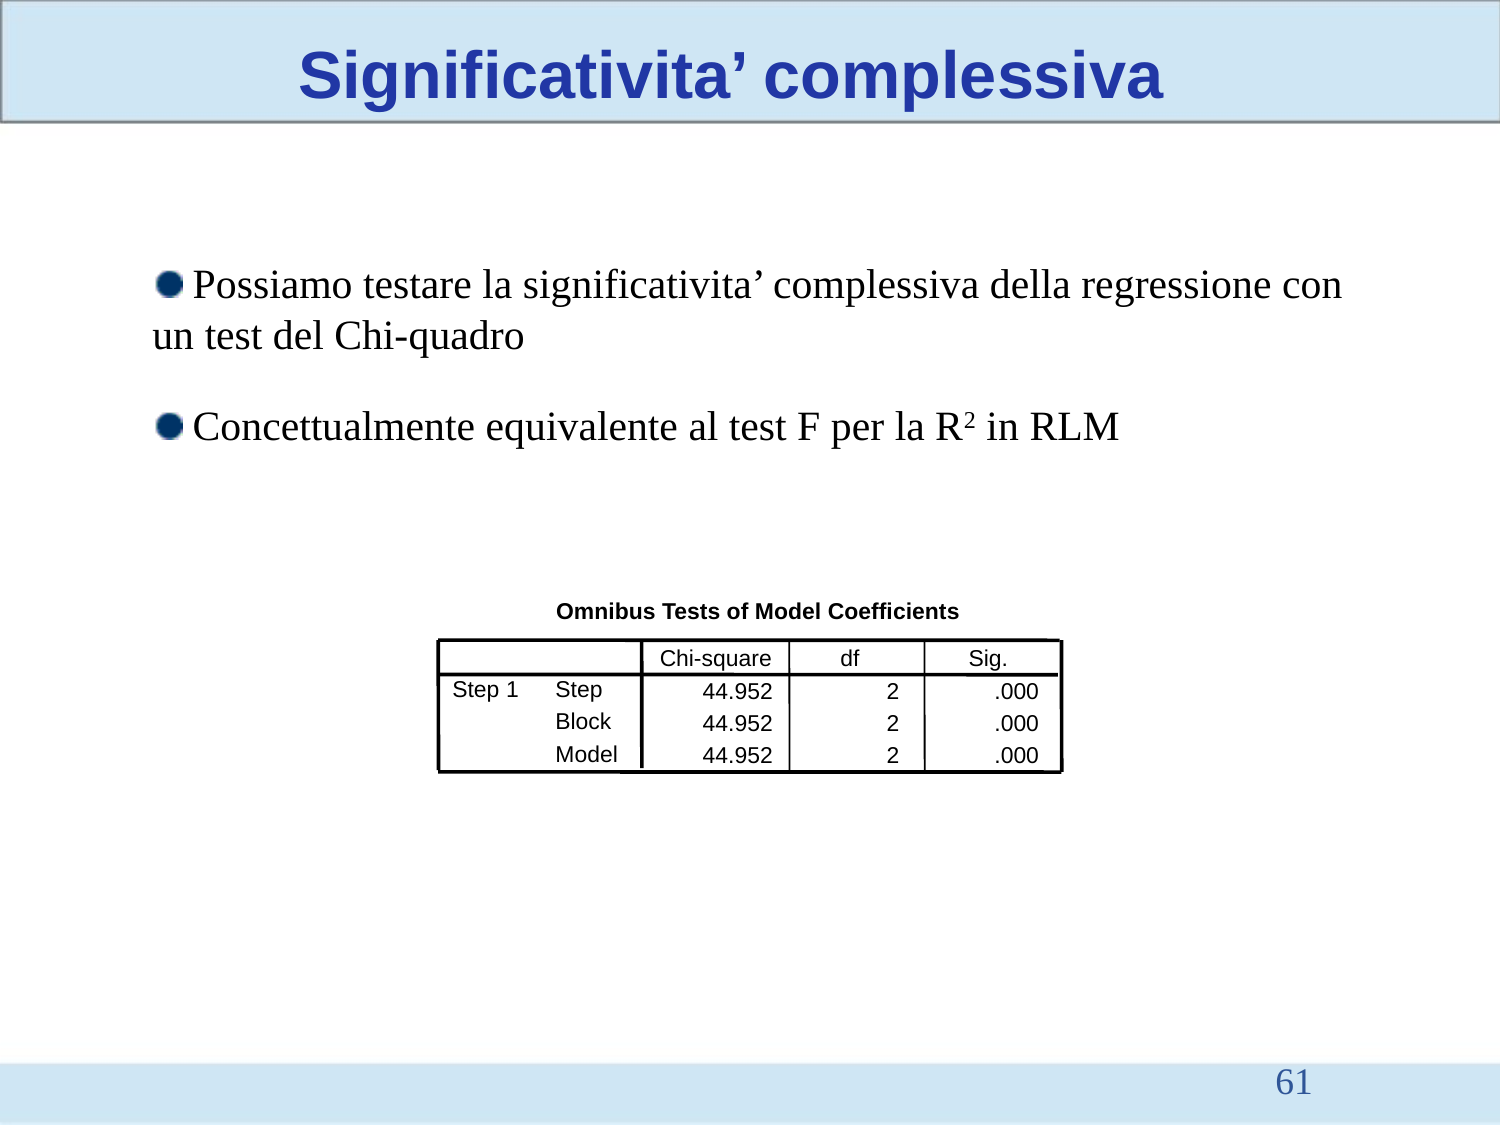

# Significativita’ complessiva
 Possiamo testare la significativita’ complessiva della regressione con un test del Chi-quadro
 Concettualmente equivalente al test F per la R2 in RLM
Omnibus Tests of Model Coefficients
Chi-square
df
Sig.
Step 1
Step
44.952
2
.000
Block
44.952
2
.000
Model
44.952
2
.000